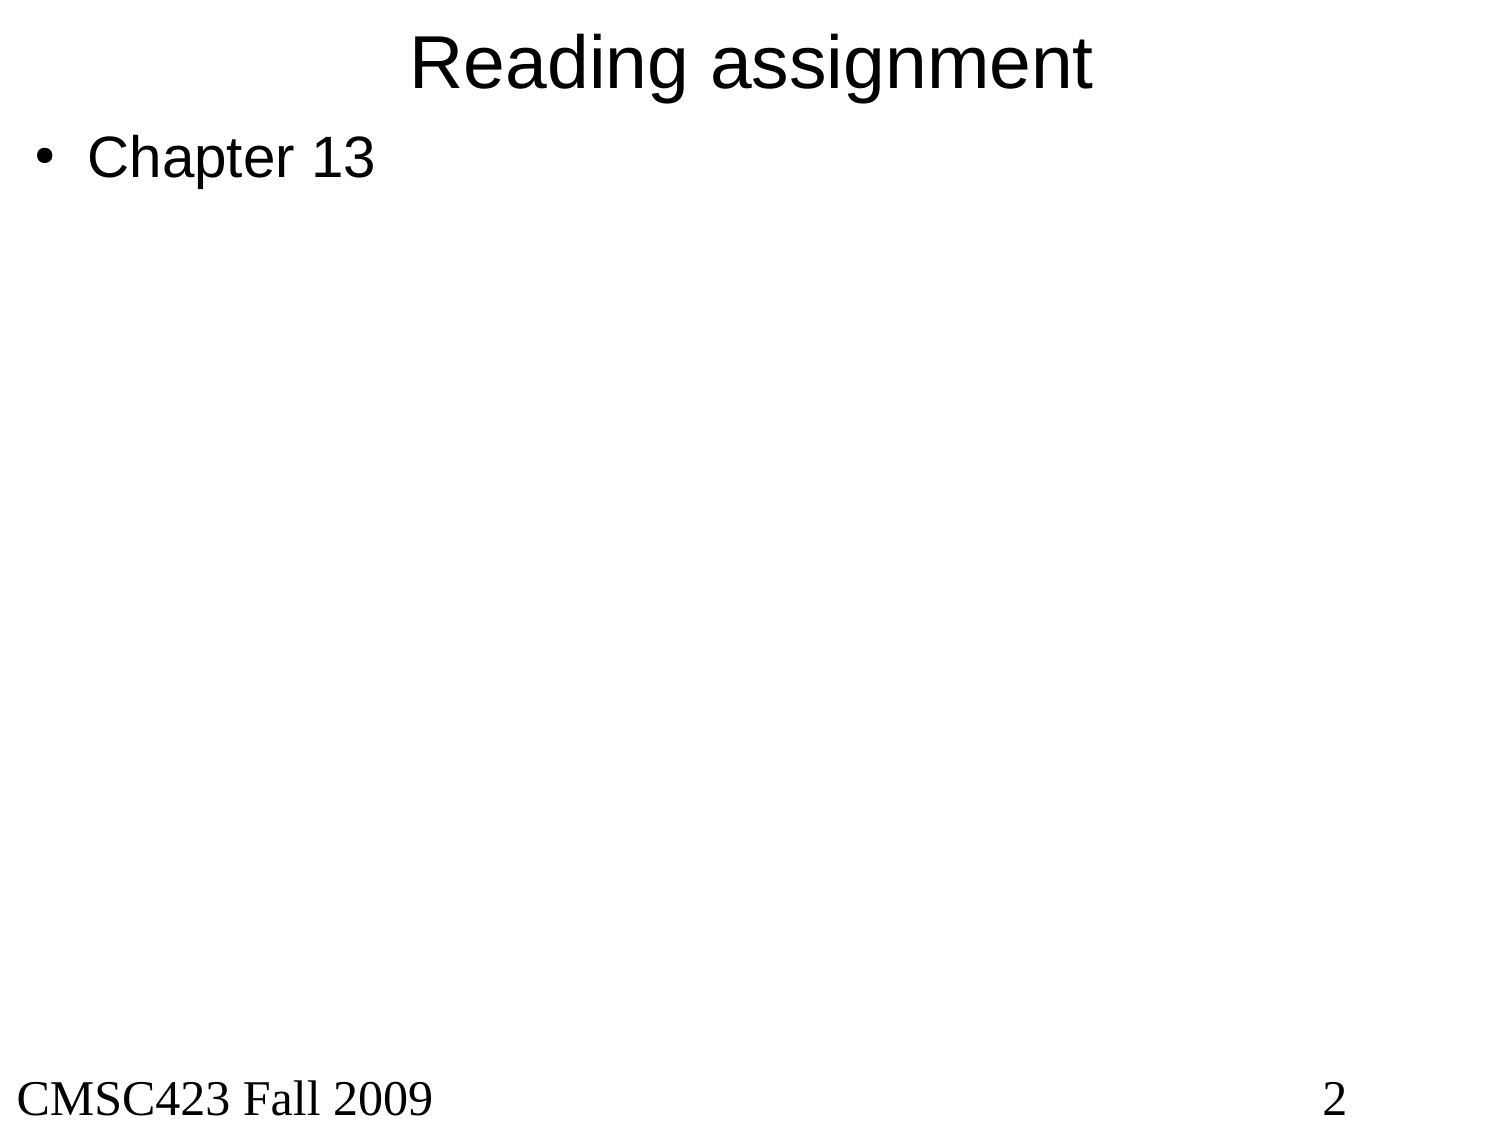

# Reading assignment
Chapter 13
CMSC423 Fall 2009
2